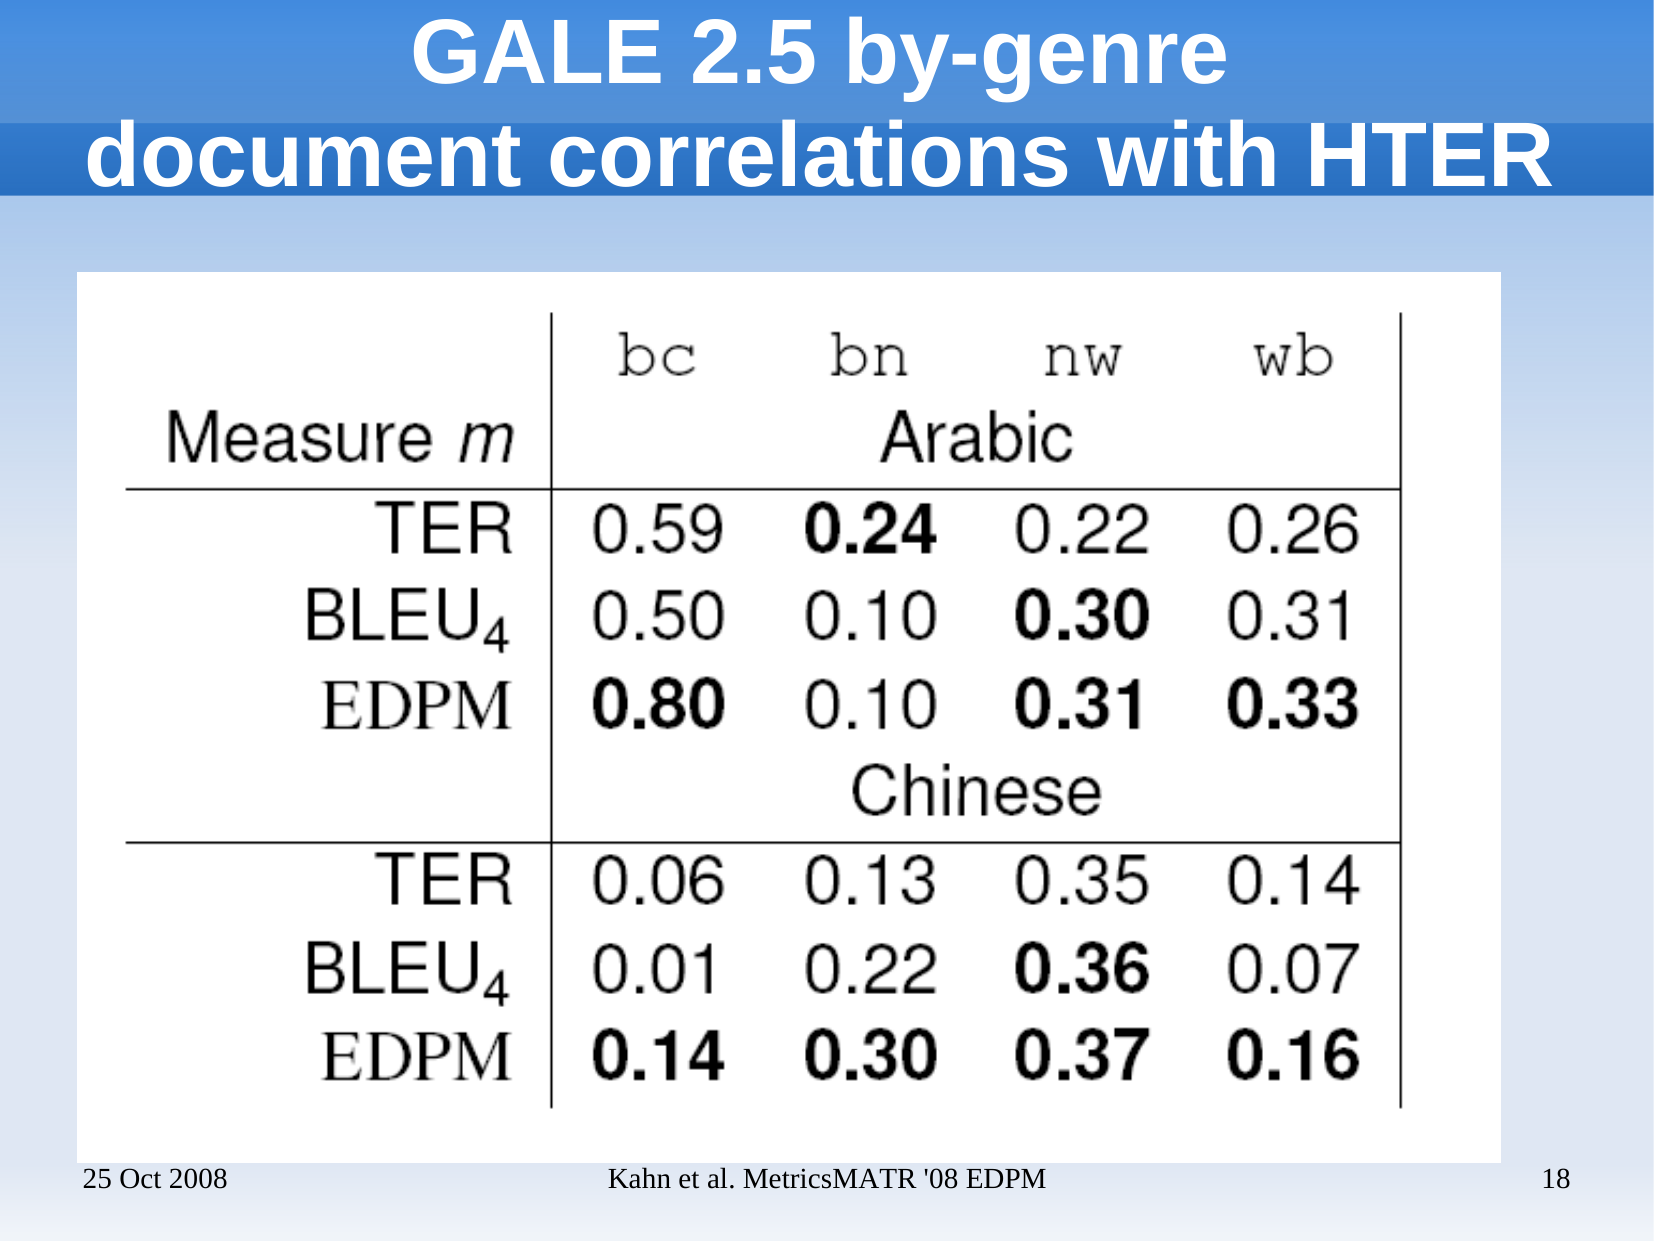

# GALE 2.5 by-genre document correlations with HTER
25 Oct 2008
Kahn et al. MetricsMATR '08 EDPM
18